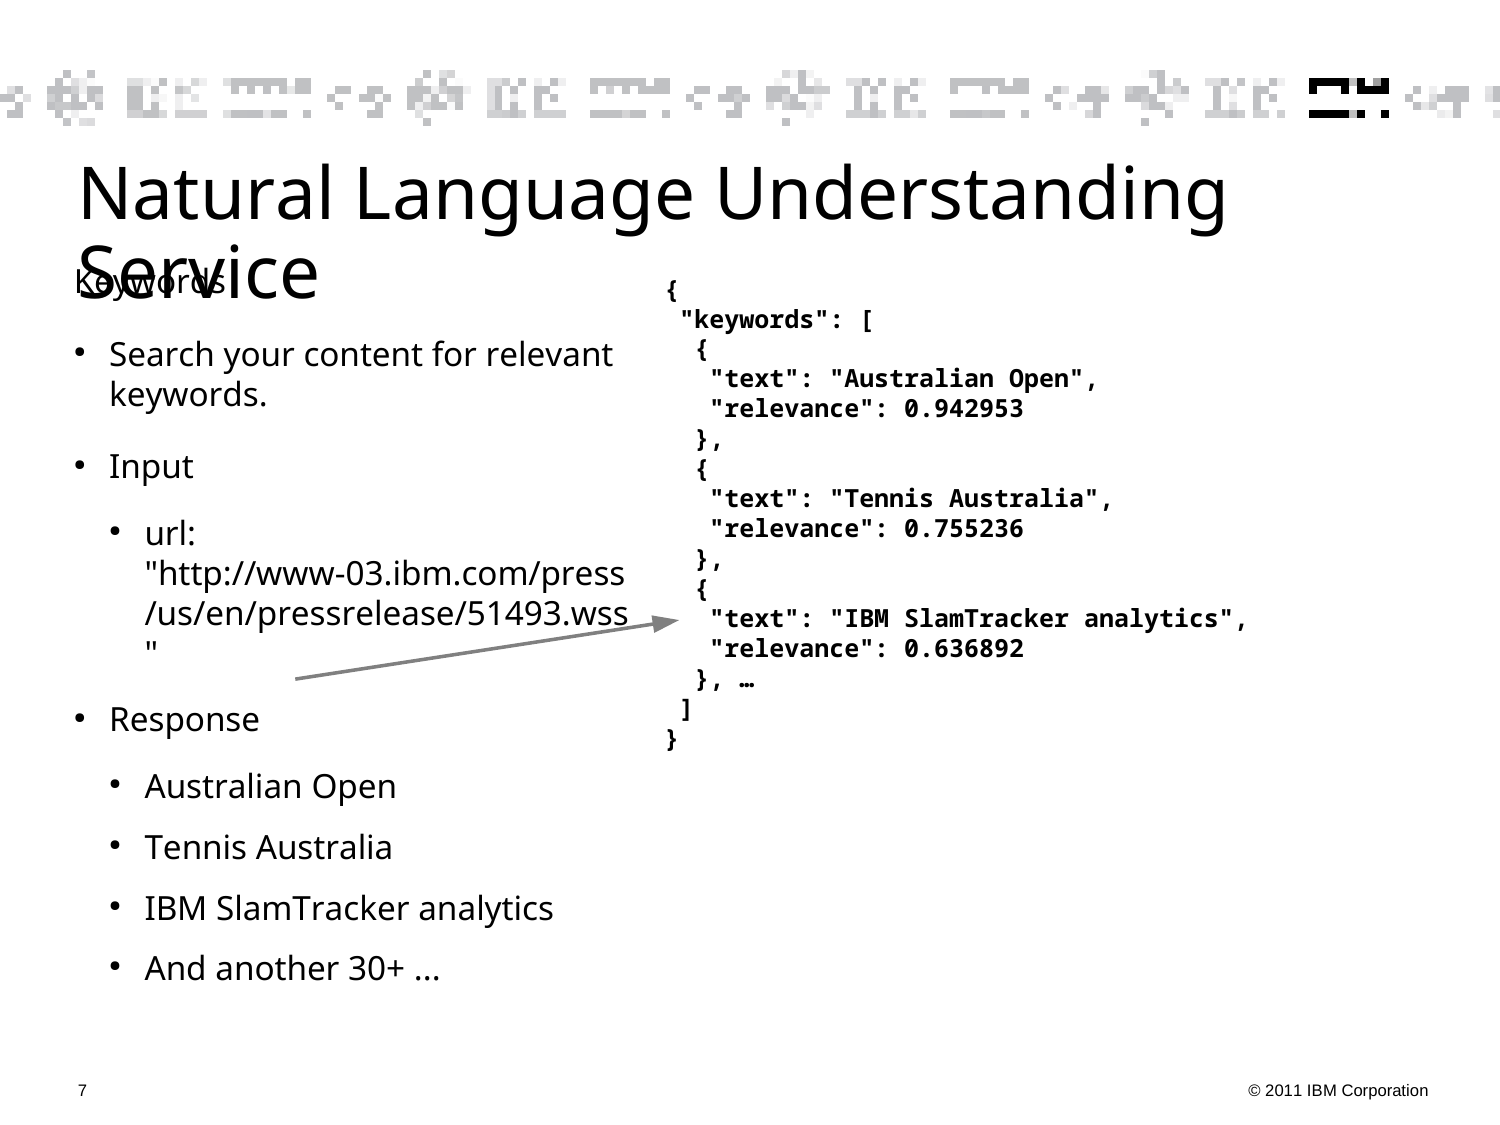

# Natural Language Understanding Service
Keywords
Search your content for relevant keywords.
Input
url: "http://www-03.ibm.com/press/us/en/pressrelease/51493.wss"
Response
Australian Open
Tennis Australia
IBM SlamTracker analytics
And another 30+ ...
{
 "keywords": [
 {
 "text": "Australian Open",
 "relevance": 0.942953
 },
 {
 "text": "Tennis Australia",
 "relevance": 0.755236
 },
 {
 "text": "IBM SlamTracker analytics",
 "relevance": 0.636892
 }, …
 ]
}
7